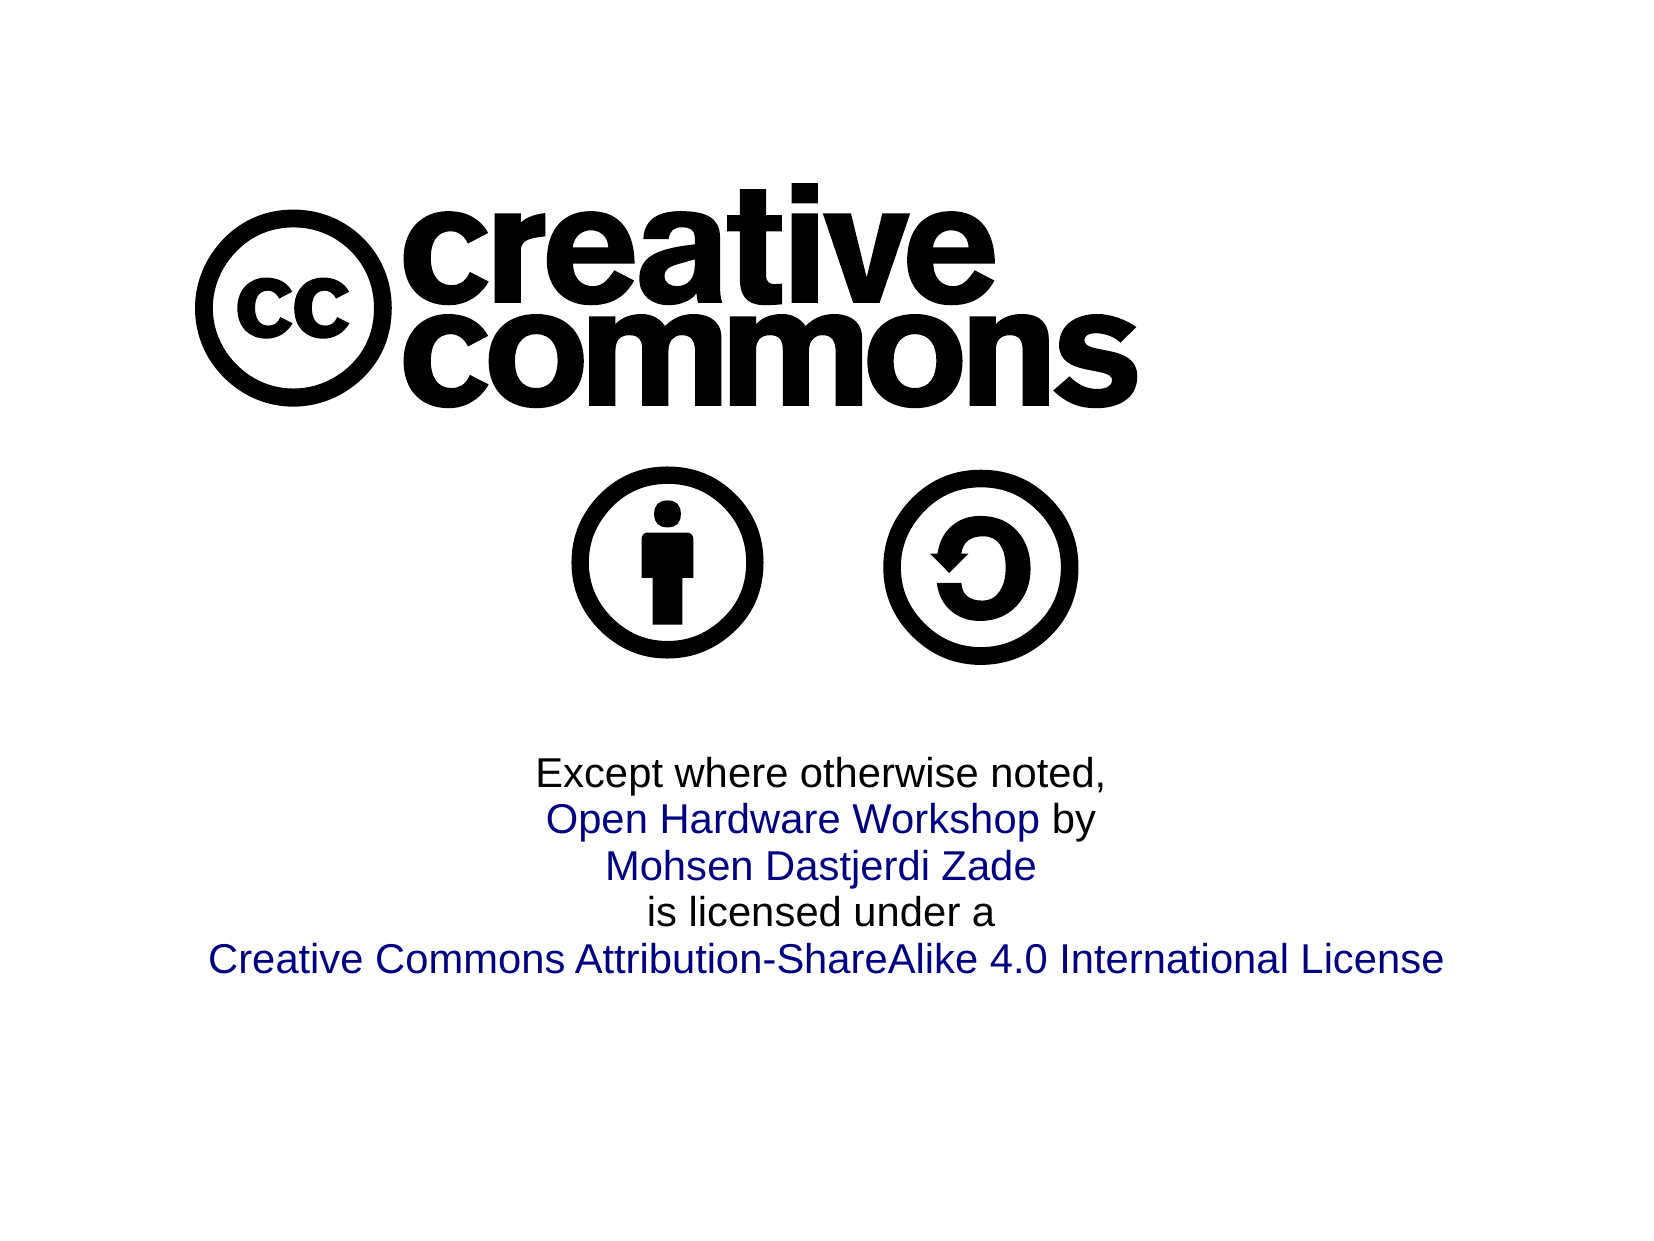

# Except where otherwise noted,
Open Hardware Workshop by
Mohsen Dastjerdi Zade
is licensed under a
Creative Commons Attribution-ShareAlike 4.0 International License